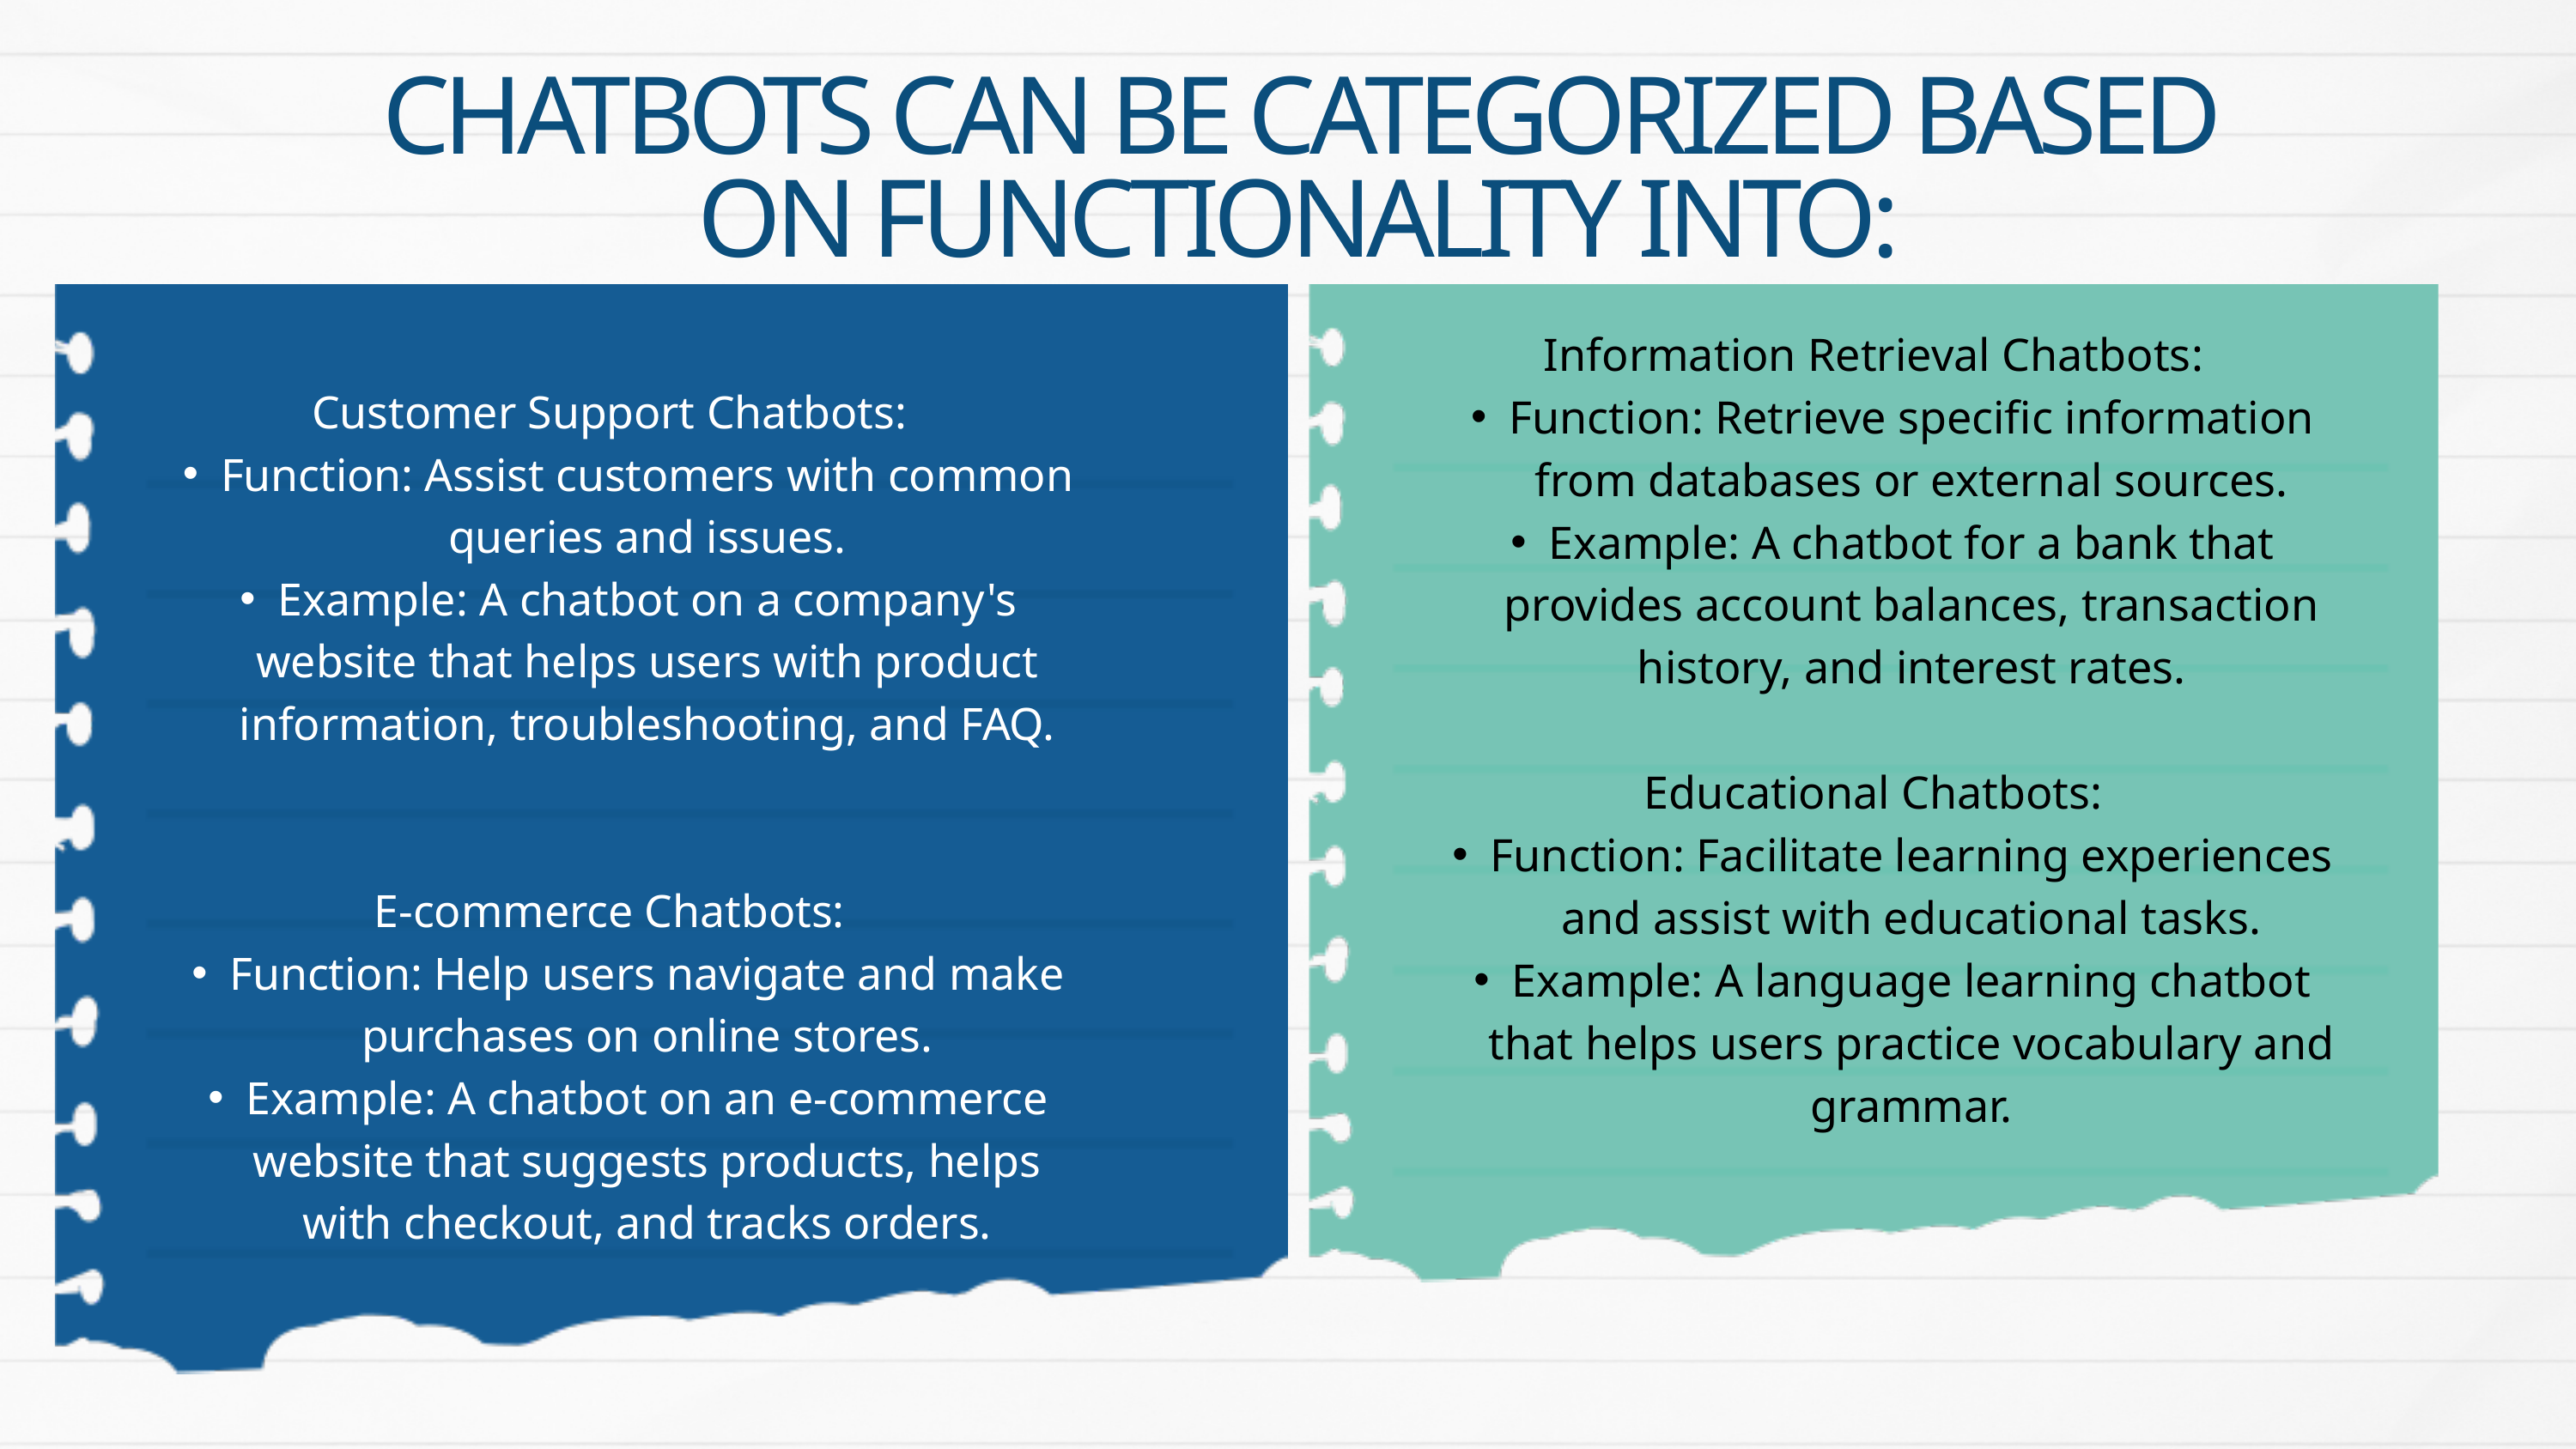

CHATBOTS CAN BE CATEGORIZED BASED ON FUNCTIONALITY INTO:
Information Retrieval Chatbots:
Function: Retrieve specific information from databases or external sources.
Example: A chatbot for a bank that provides account balances, transaction history, and interest rates.
Educational Chatbots:
Function: Facilitate learning experiences and assist with educational tasks.
Example: A language learning chatbot that helps users practice vocabulary and grammar.
Customer Support Chatbots:
Function: Assist customers with common queries and issues.
Example: A chatbot on a company's website that helps users with product information, troubleshooting, and FAQ.
E-commerce Chatbots:
Function: Help users navigate and make purchases on online stores.
Example: A chatbot on an e-commerce website that suggests products, helps with checkout, and tracks orders.